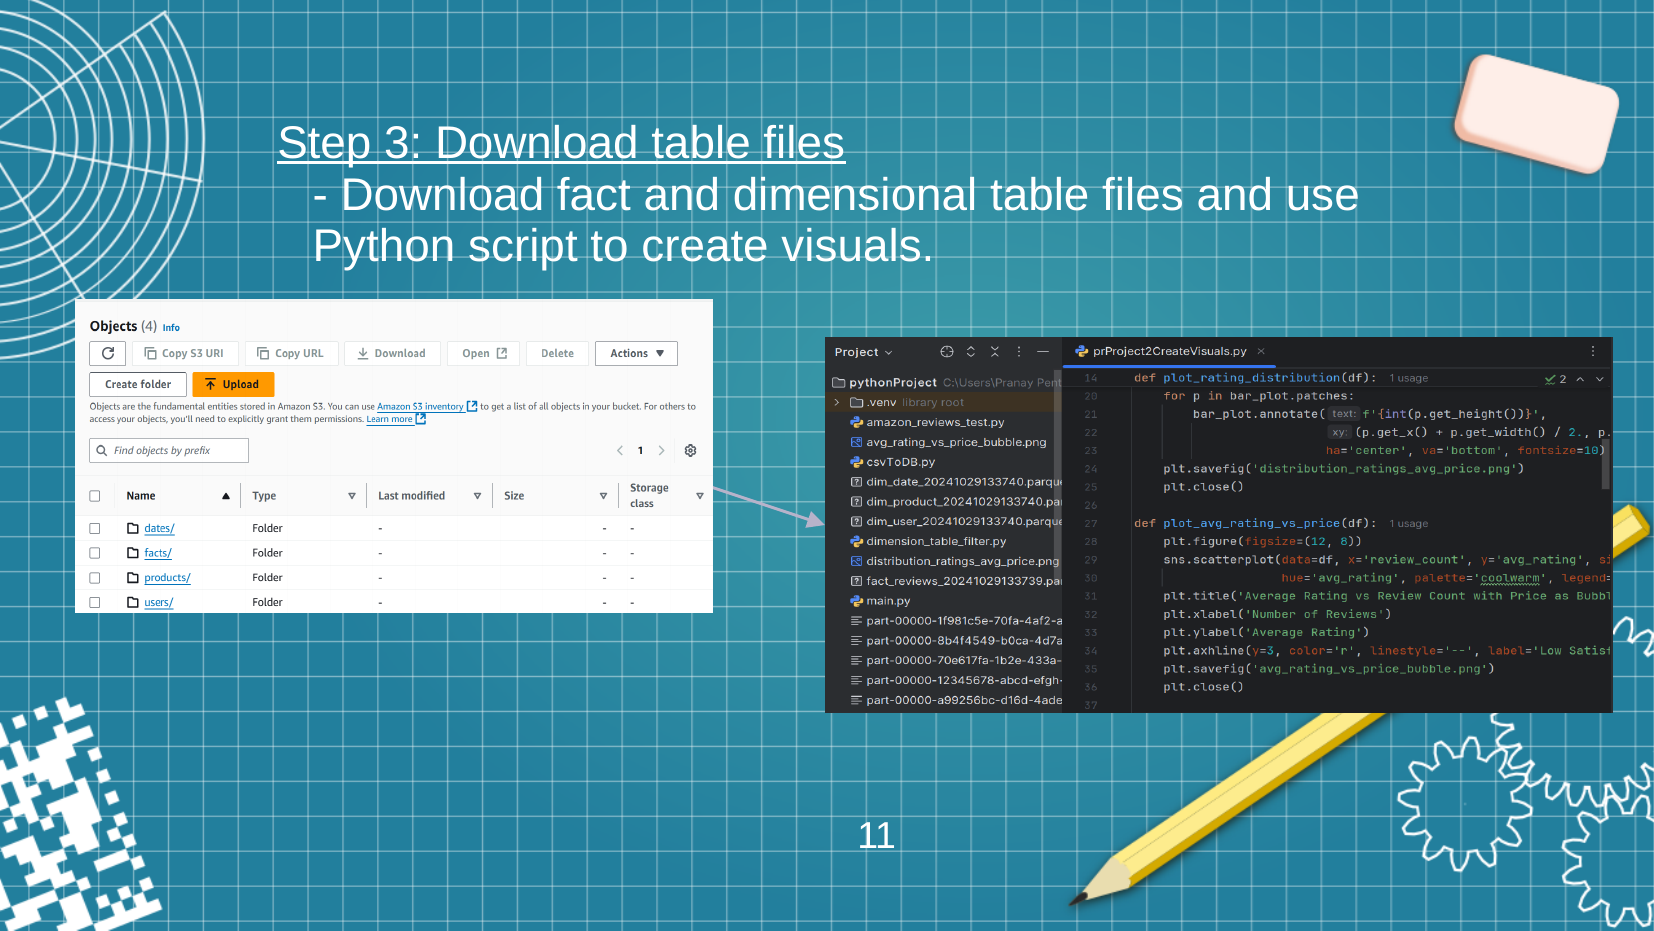

Step 3: Download table files
- Download fact and dimensional table files and use Python script to create visuals.